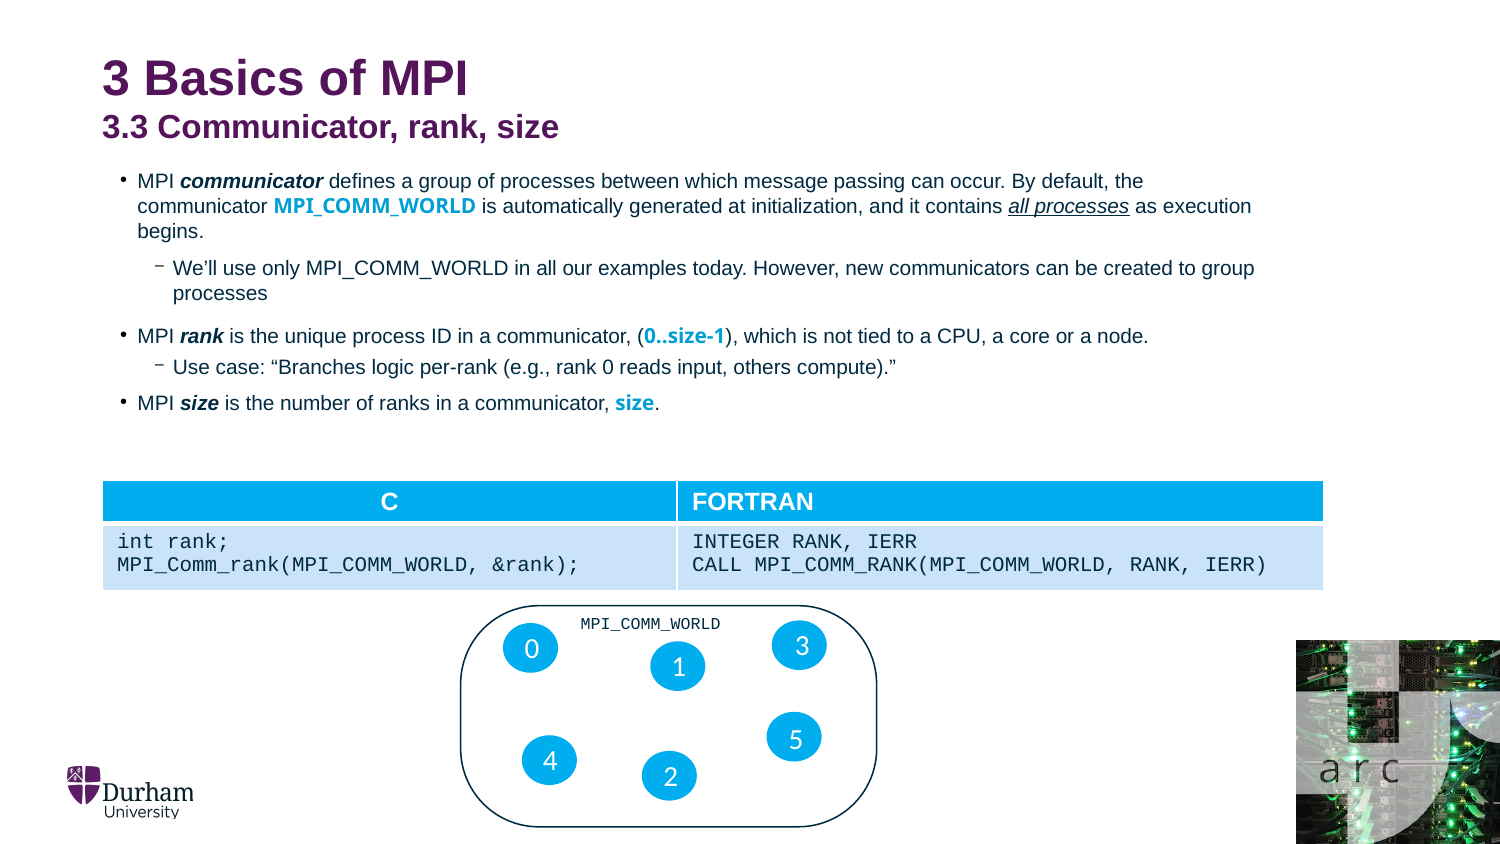

# 3 Basics of MPI 3.3 Communicator, rank, size
MPI communicator defines a group of processes between which message passing can occur. By default, the communicator MPI_COMM_WORLD is automatically generated at initialization, and it contains all processes as execution begins.
We’ll use only MPI_COMM_WORLD in all our examples today. However, new communicators can be created to group processes
MPI rank is the unique process ID in a communicator, (0..size-1), which is not tied to a CPU, a core or a node.
Use case: “Branches logic per-rank (e.g., rank 0 reads input, others compute).”
MPI size is the number of ranks in a communicator, size.
| C | FORTRAN |
| --- | --- |
| int rank; MPI\_Comm\_rank(MPI\_COMM\_WORLD, &rank); | INTEGER RANK, IERR CALL MPI\_COMM\_RANK(MPI\_COMM\_WORLD, RANK, IERR) |
MPI_COMM_WORLD
3
0
1
5
4
2